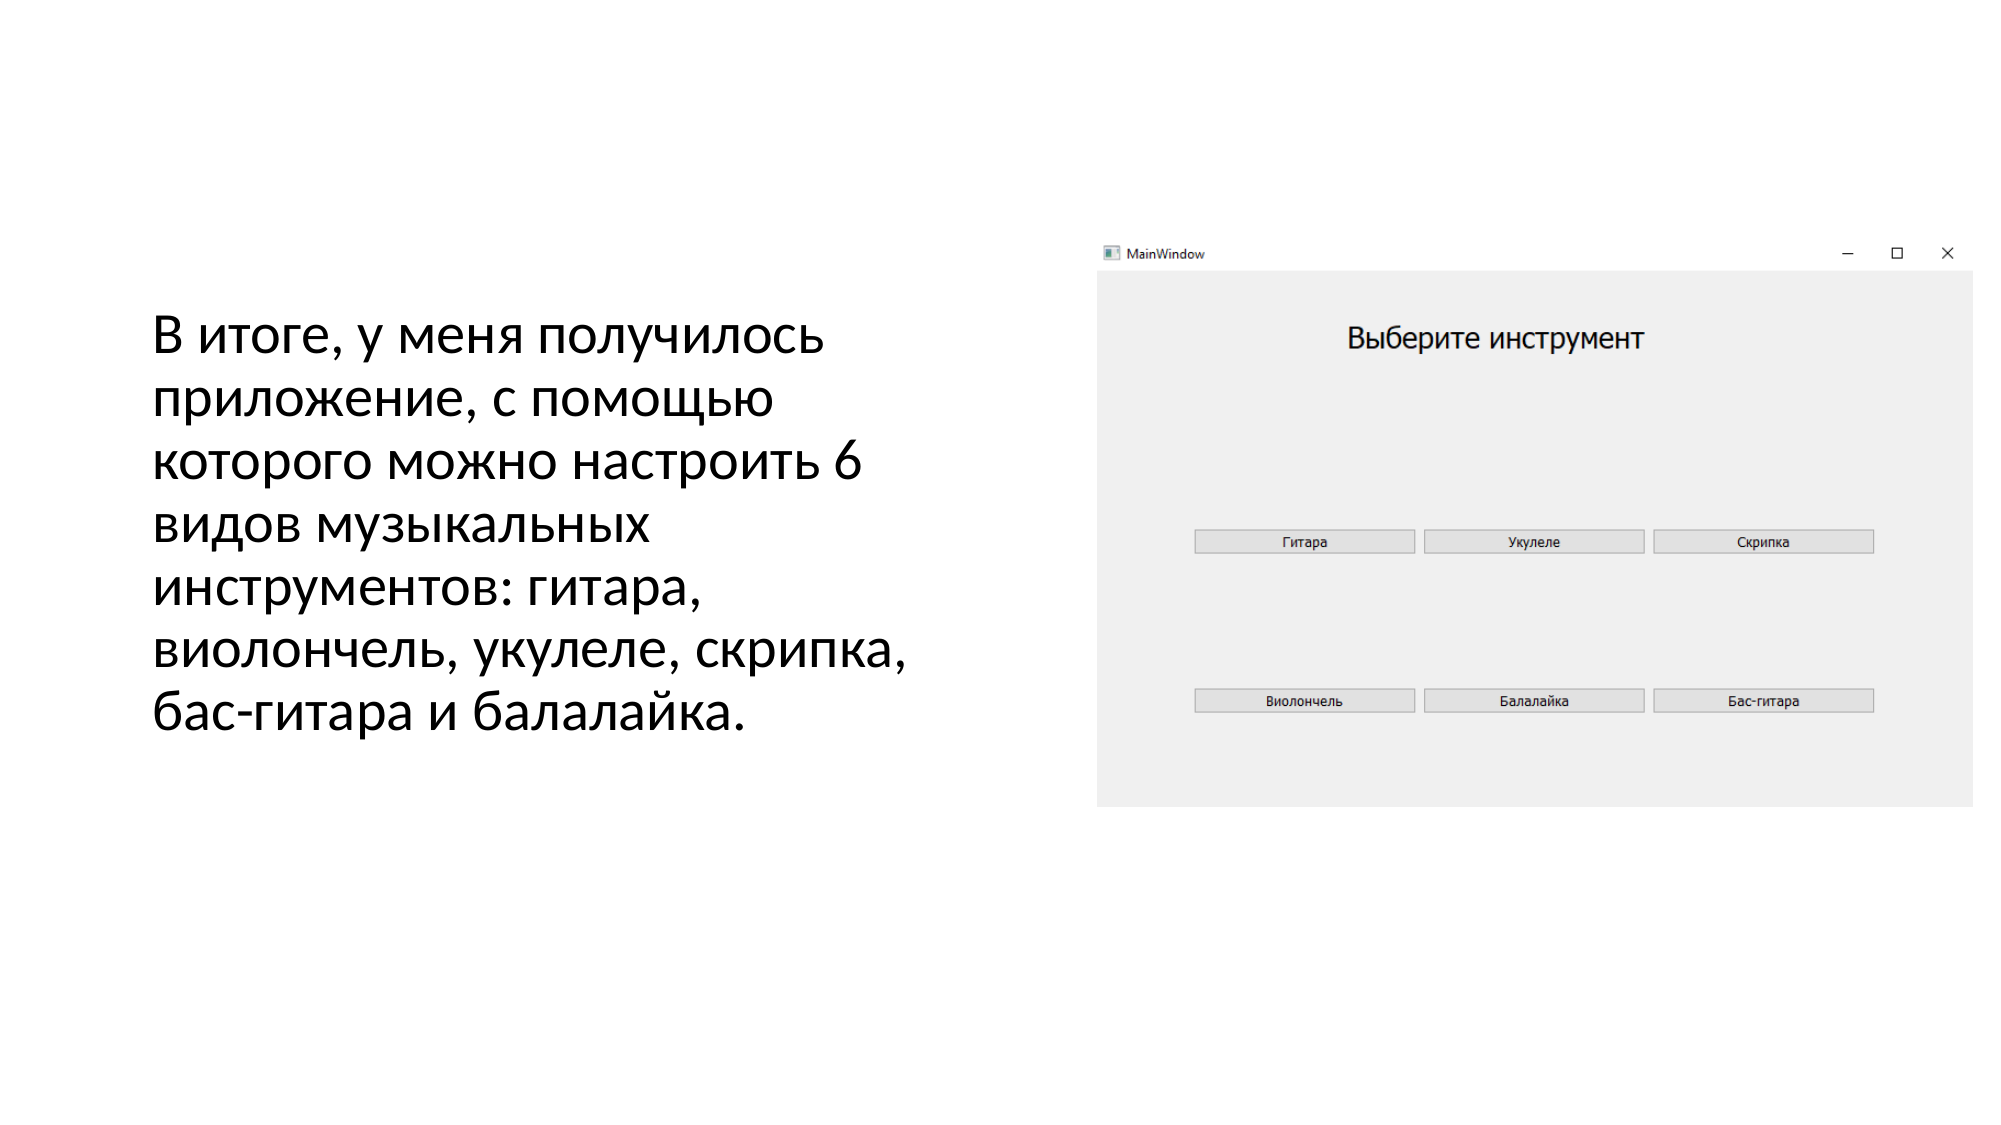

# В итоге, у меня получилось приложение, с помощью которого можно настроить 6 видов музыкальных инструментов: гитара, виолончель, укулеле, скрипка, бас-гитара и балалайка.